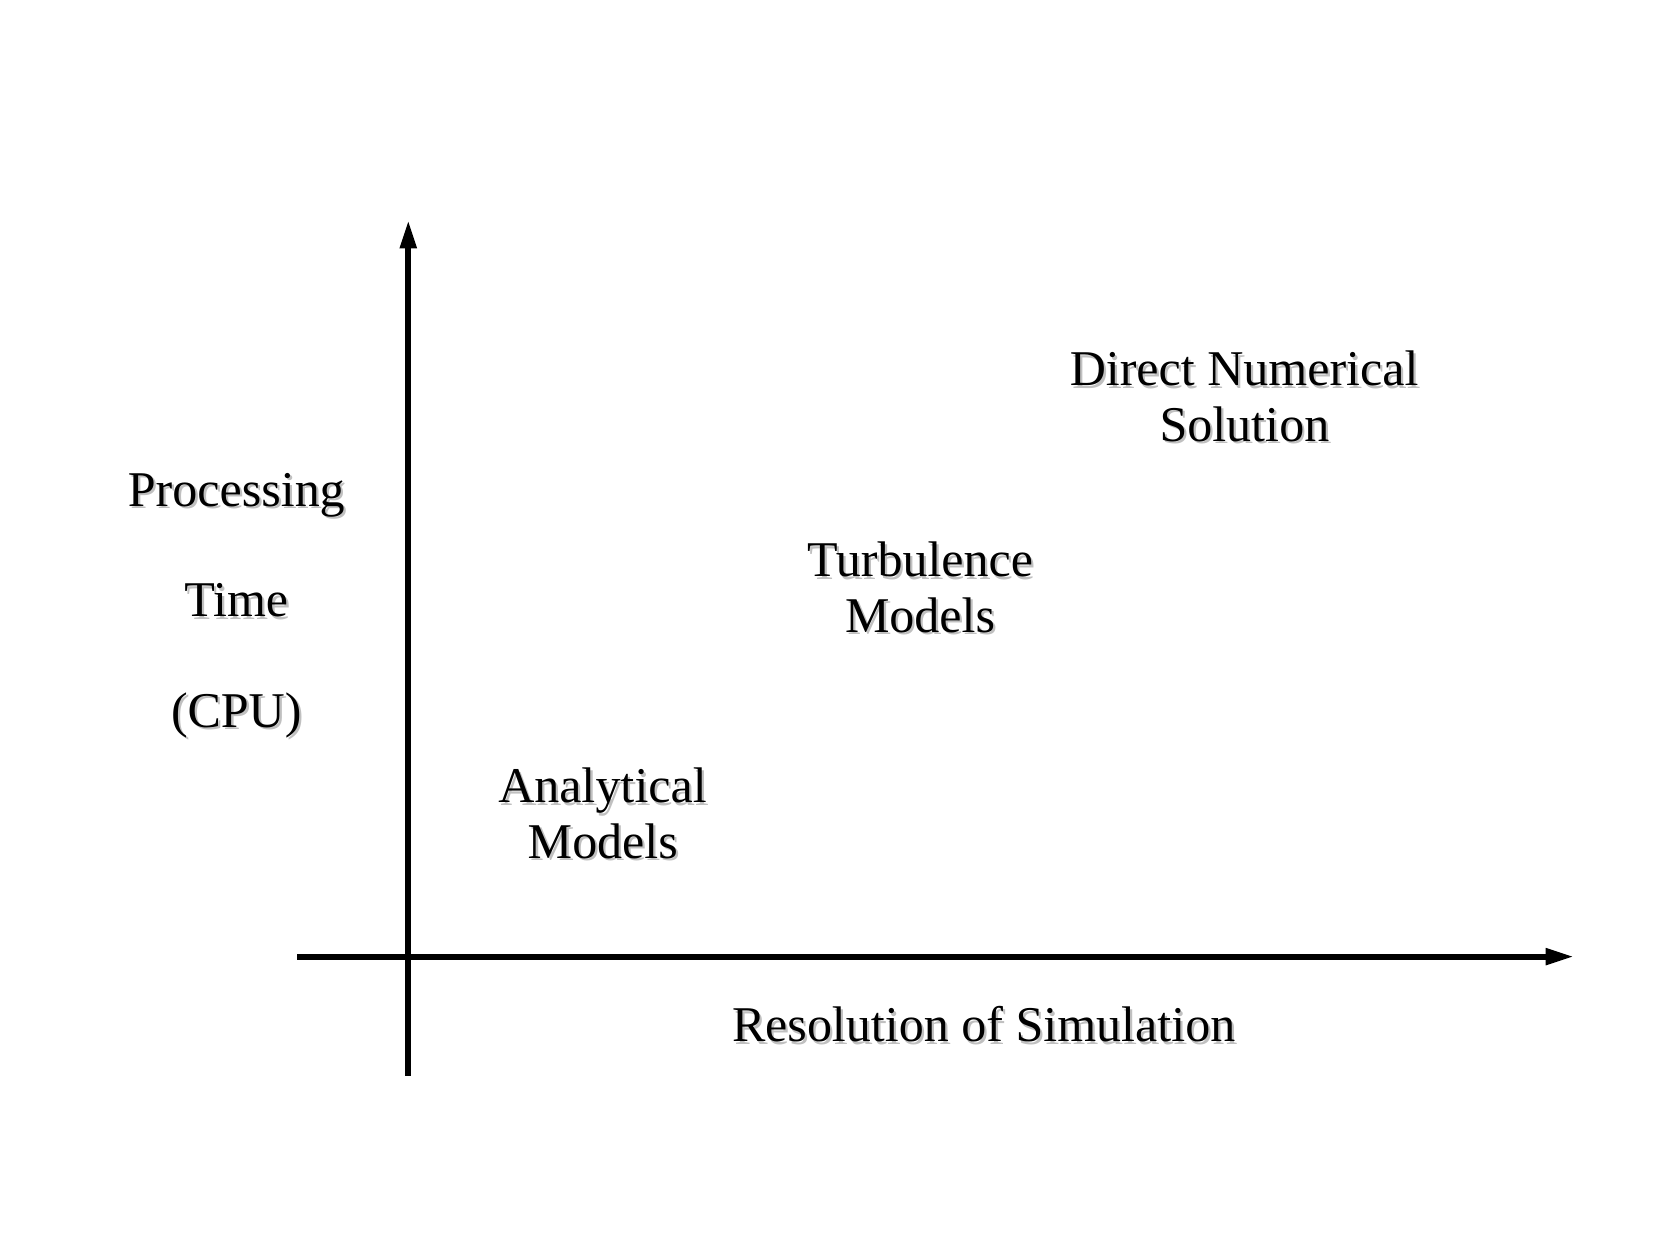

Direct Numerical
Solution
Processing
Time
(CPU)
Turbulence
Models
Analytical
Models
Resolution of Simulation